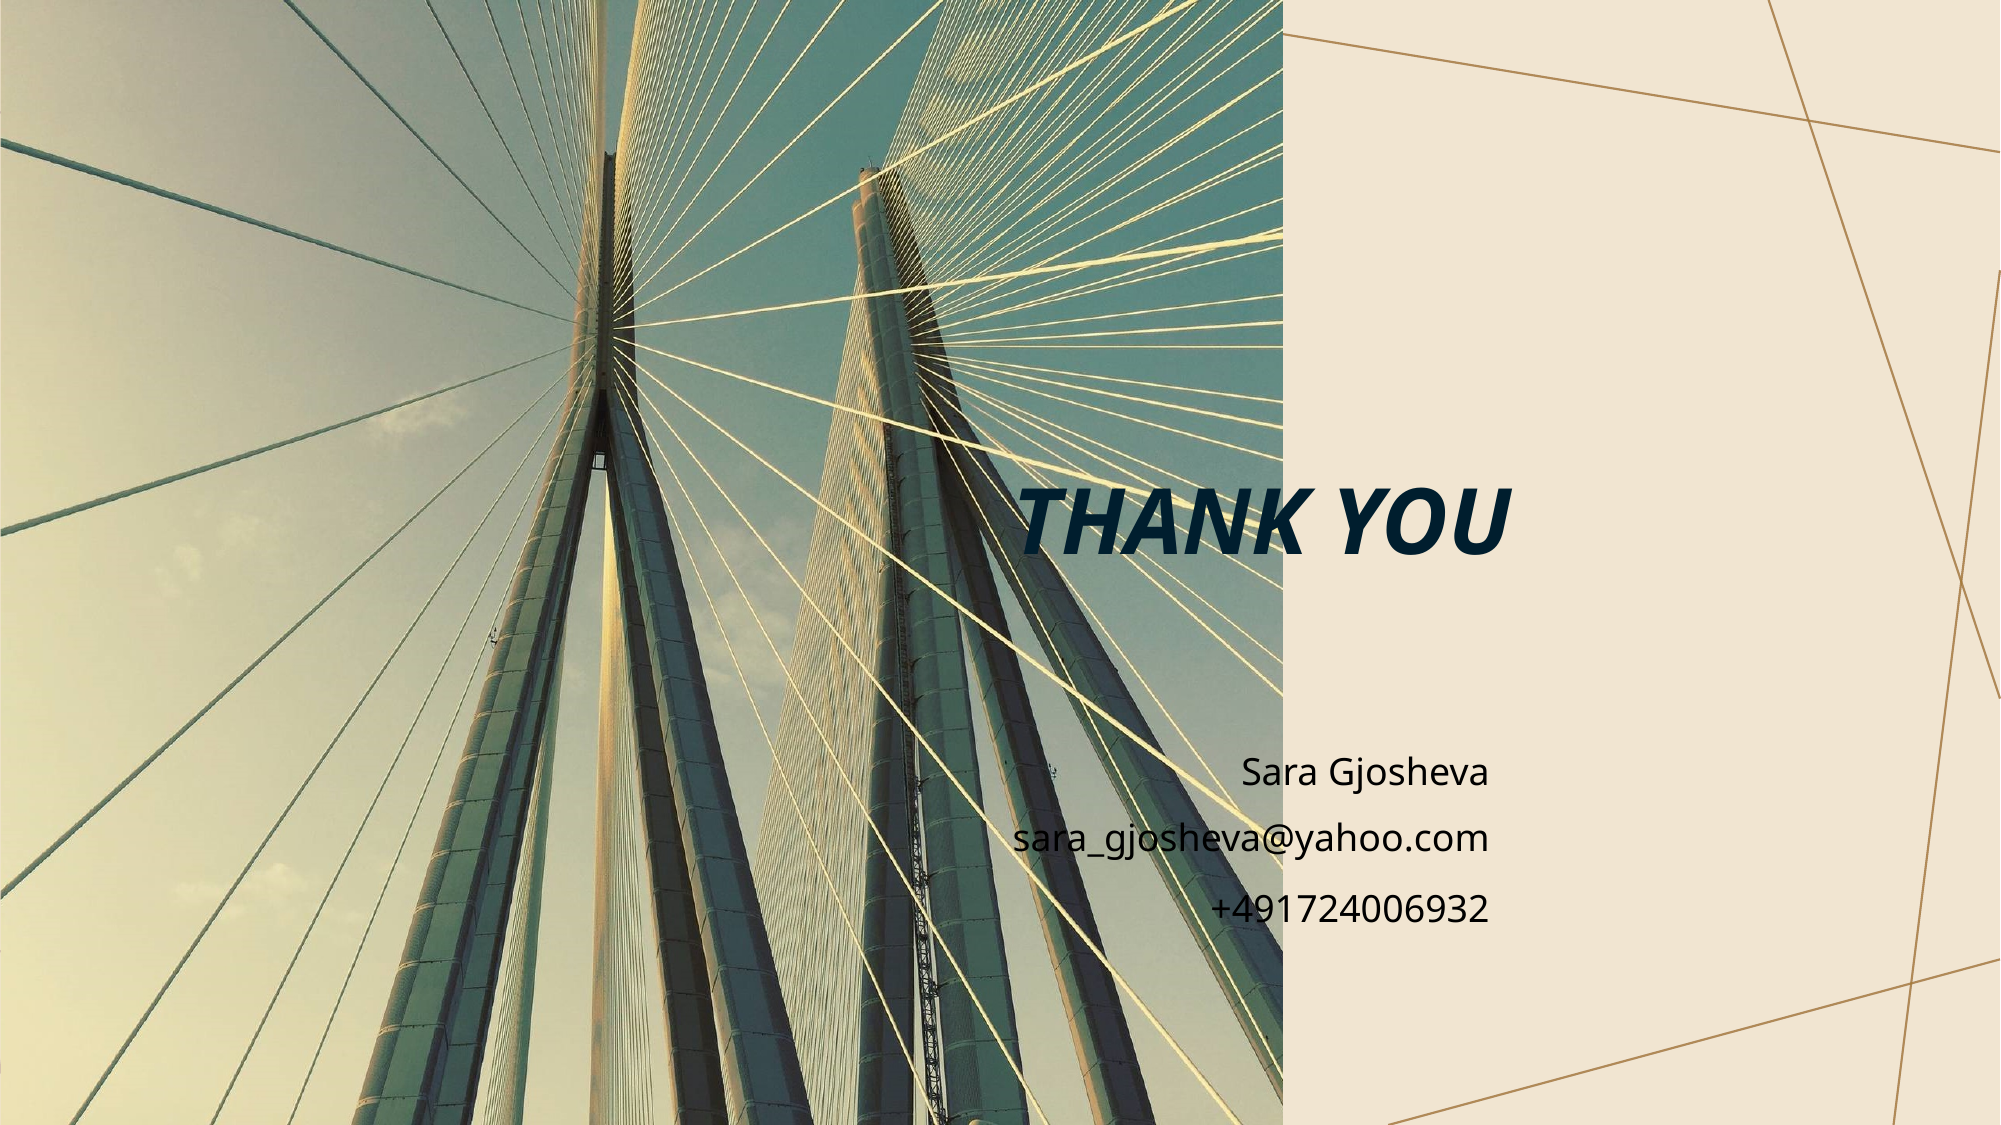

# THANK YOU
Sara Gjosheva
sara_gjosheva@yahoo.com
+491724006932